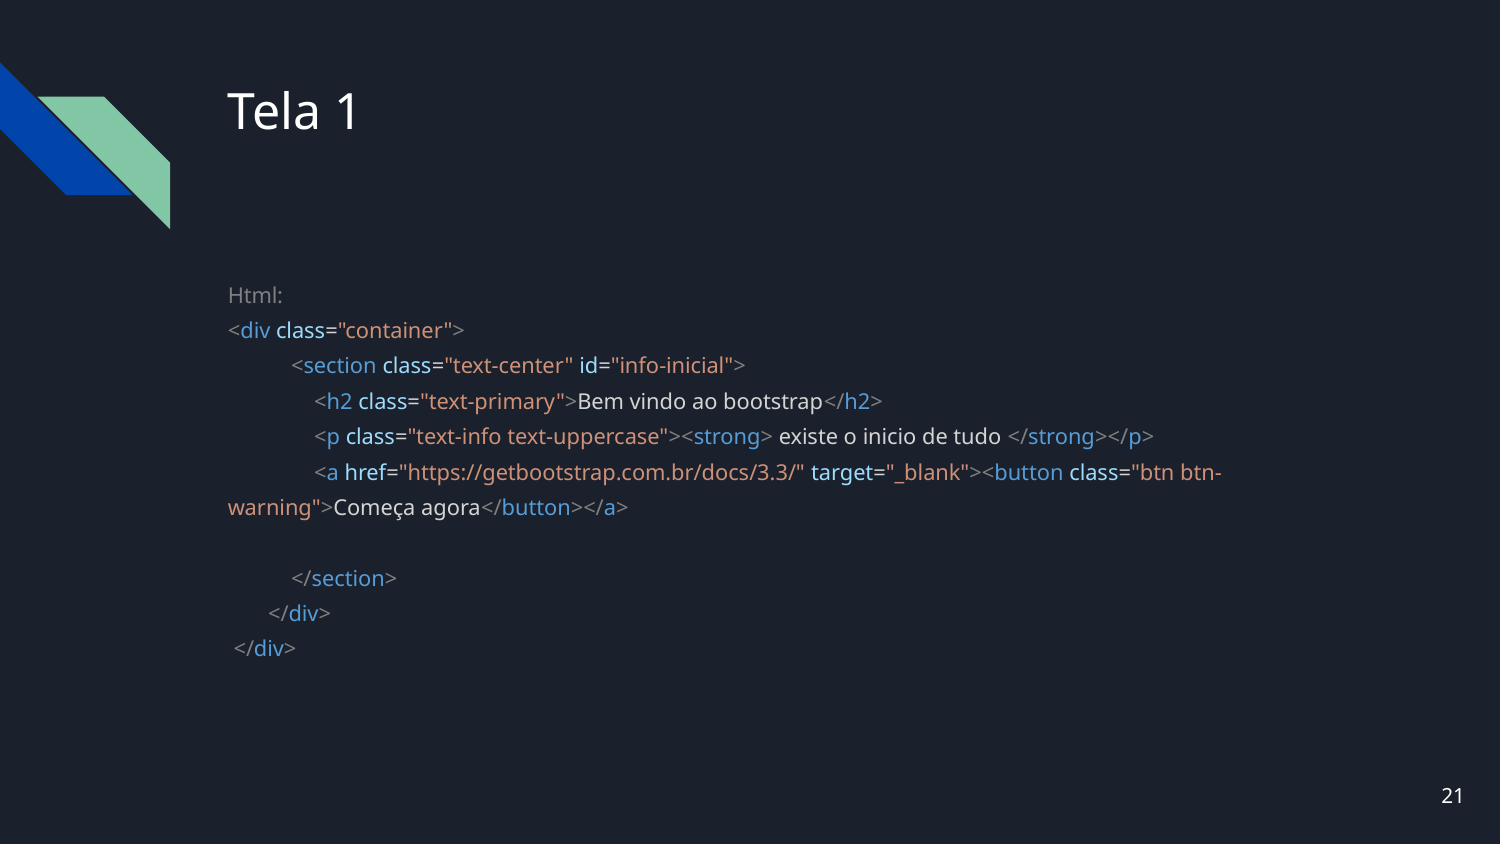

# Tela 1
Html:
<div class="container">
 <section class="text-center" id="info-inicial">
 <h2 class="text-primary">Bem vindo ao bootstrap</h2>
 <p class="text-info text-uppercase"><strong> existe o inicio de tudo </strong></p>
 <a href="https://getbootstrap.com.br/docs/3.3/" target="_blank"><button class="btn btn-warning">Começa agora</button></a>
 </section>
 </div>
 </div>